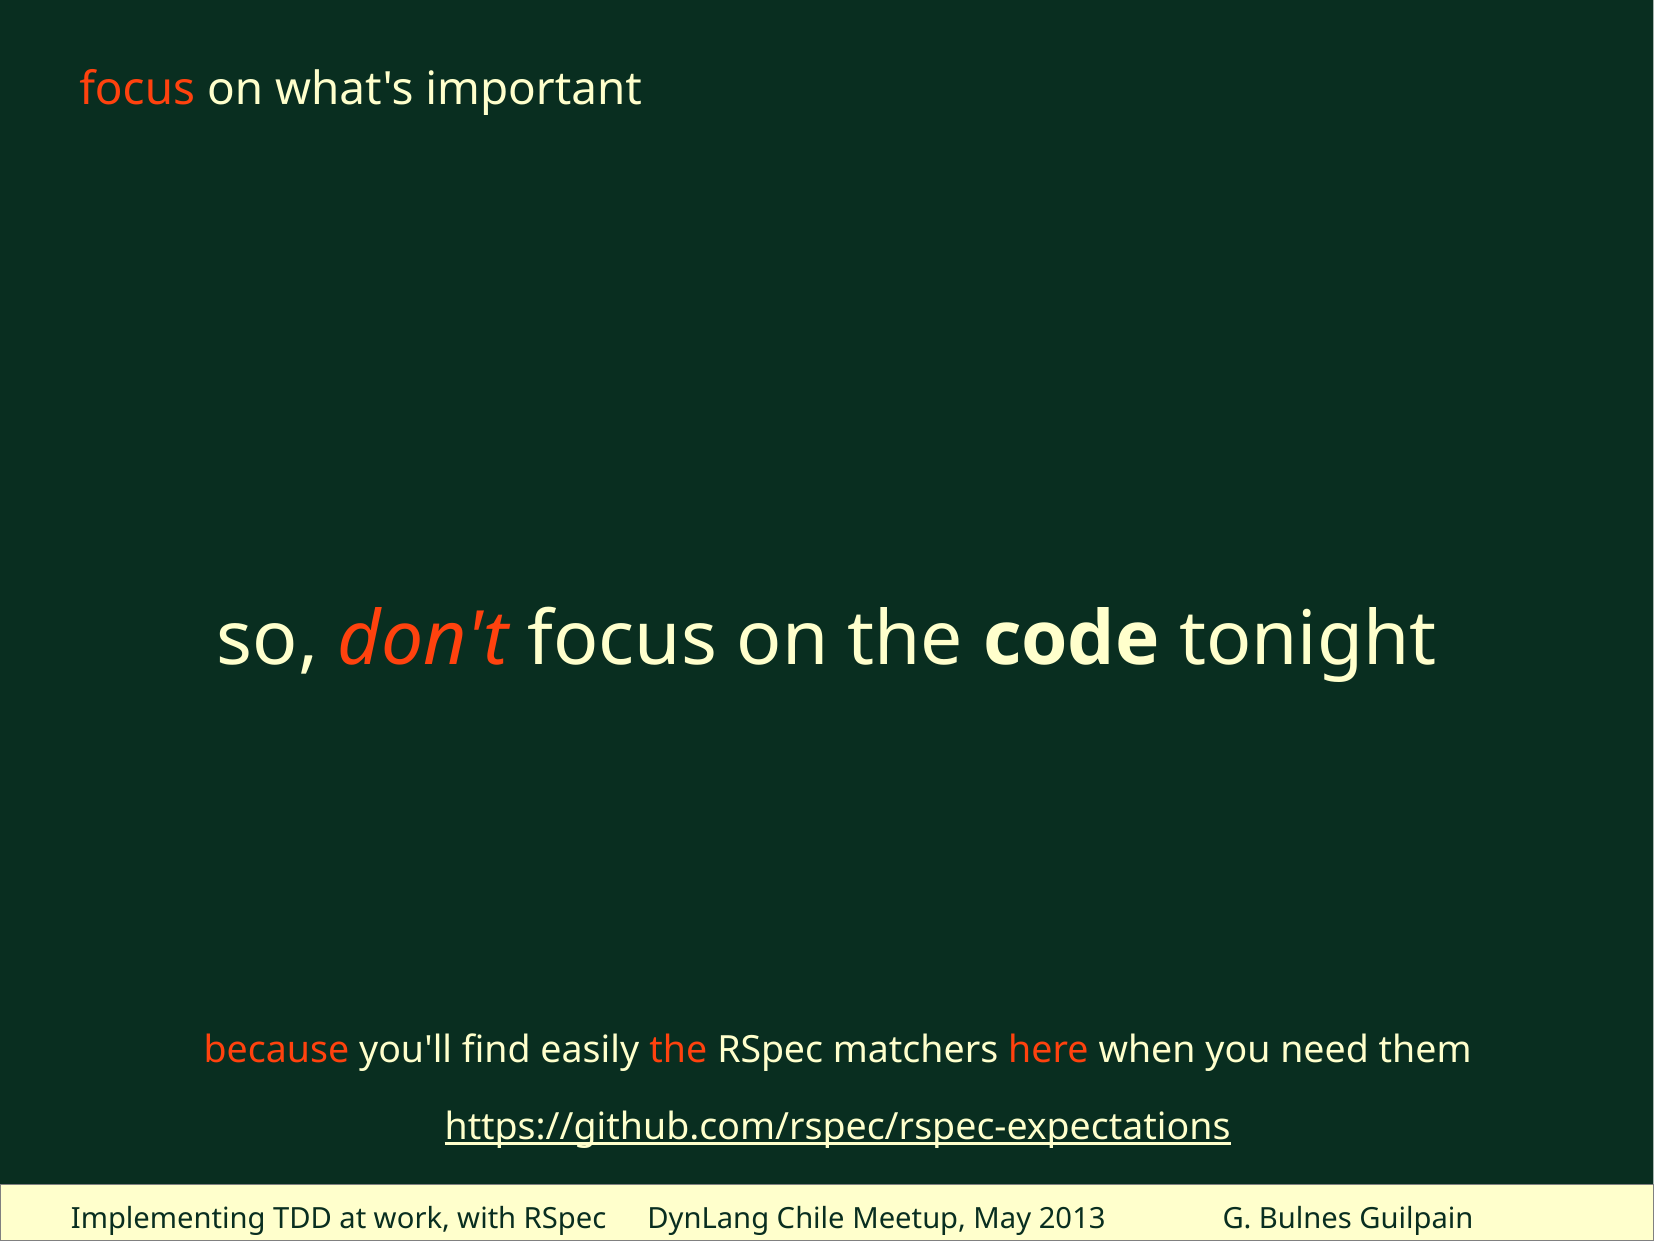

focus on what's important
# so, don't focus on the code tonight
because you'll find easily the RSpec matchers here when you need them
https://github.com/rspec/rspec-expectations
Implementing TDD at work, with RSpec
DynLang Chile Meetup, May 2013
G. Bulnes Guilpain